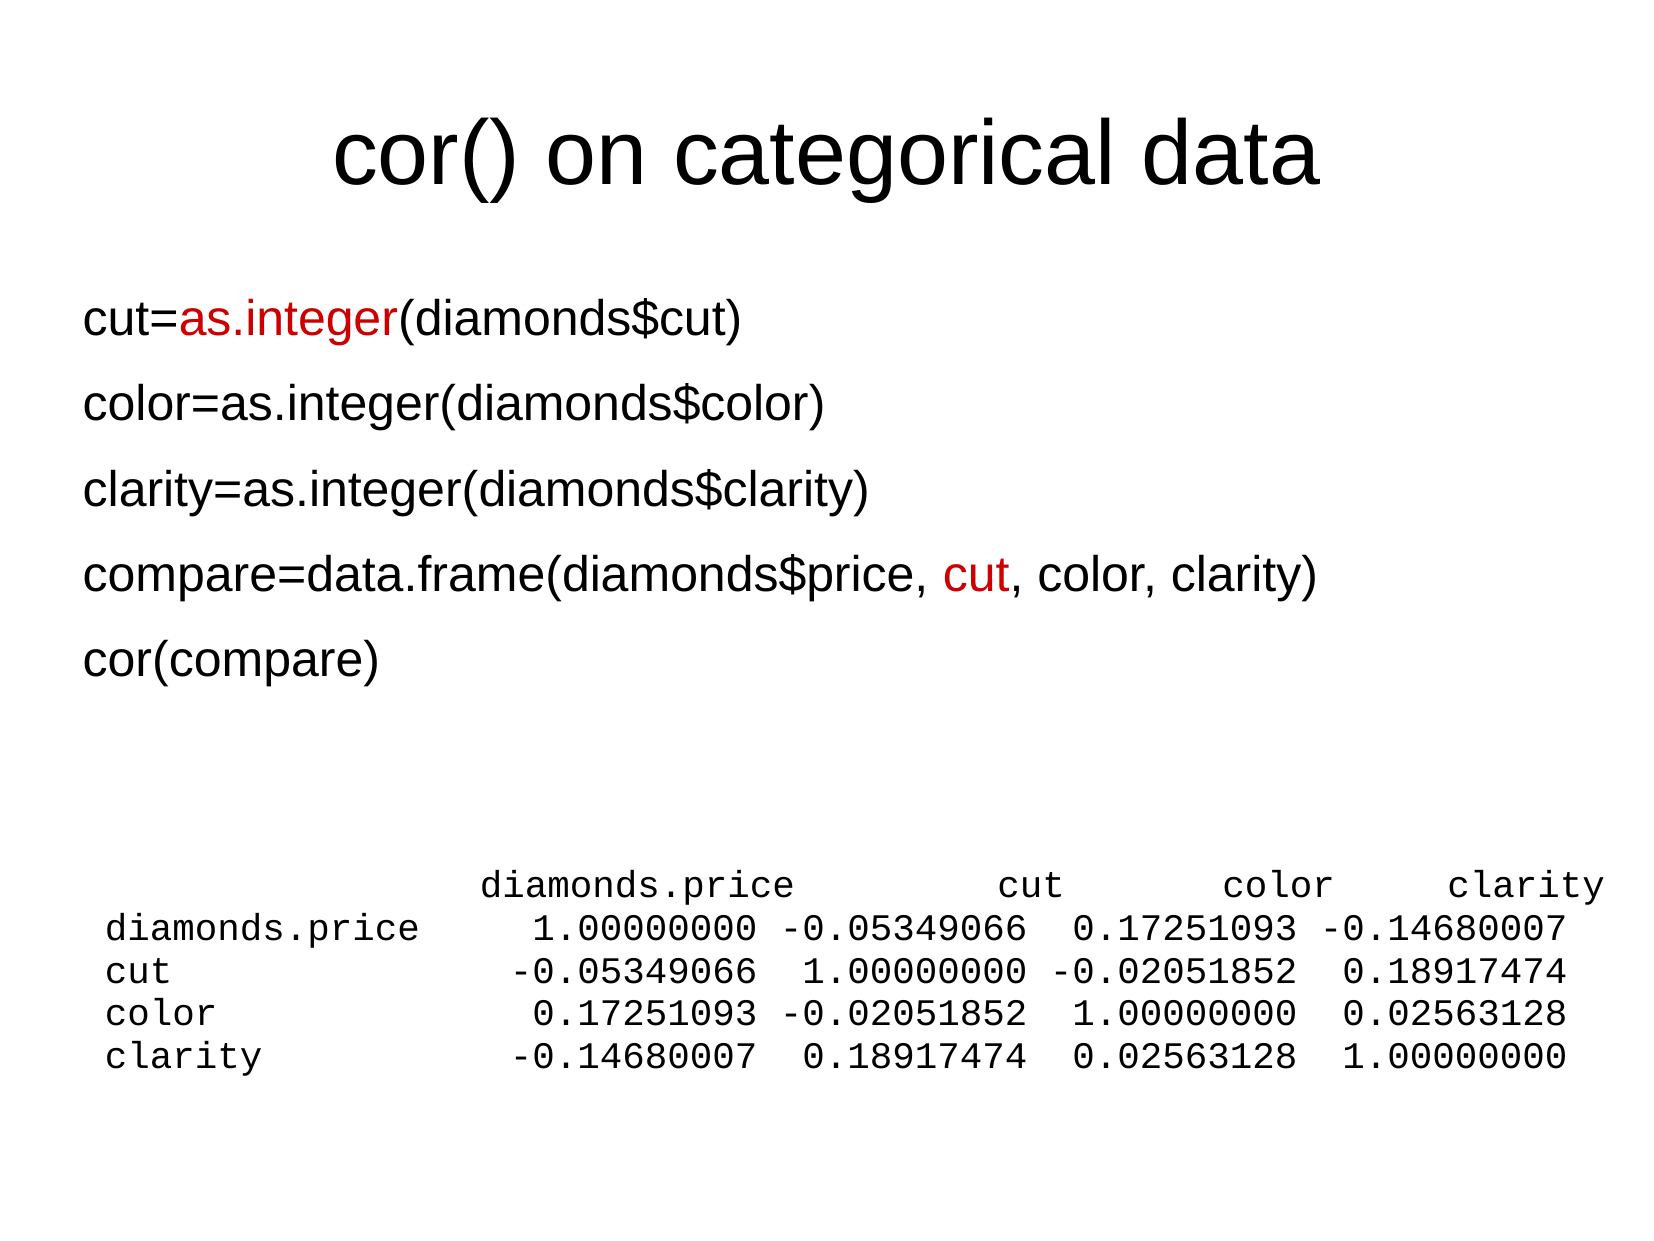

# cor() on categorical data
cut=as.integer(diamonds$cut)
color=as.integer(diamonds$color)
clarity=as.integer(diamonds$clarity)
compare=data.frame(diamonds$price, cut, color, clarity)
cor(compare)
 diamonds.price cut color clarity
diamonds.price 1.00000000 -0.05349066 0.17251093 -0.14680007
cut -0.05349066 1.00000000 -0.02051852 0.18917474
color 0.17251093 -0.02051852 1.00000000 0.02563128
clarity -0.14680007 0.18917474 0.02563128 1.00000000